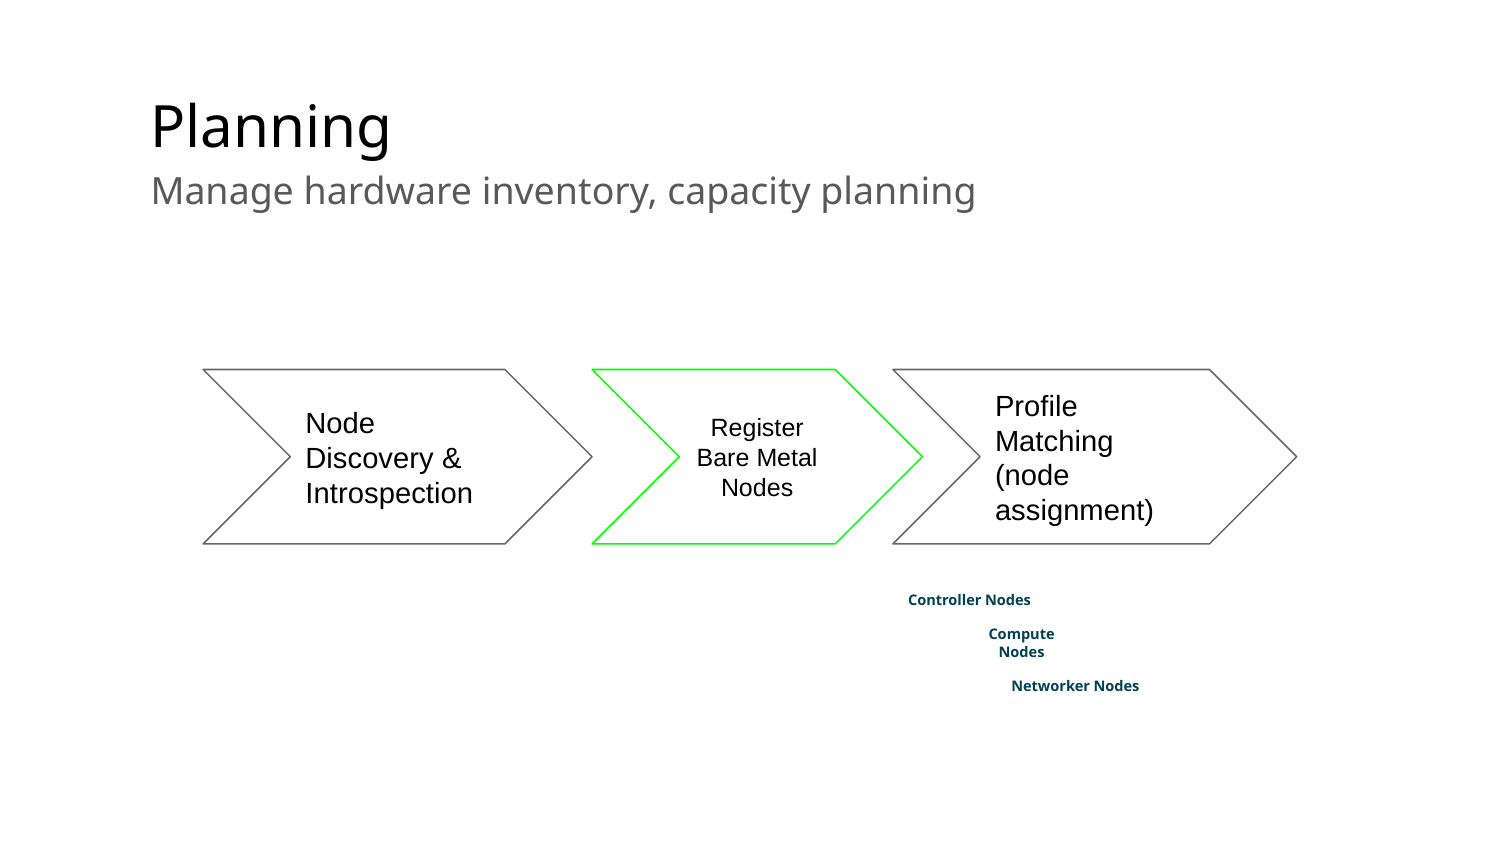

# Planning
Manage hardware inventory, capacity planning
Node Discovery & Introspection
Register Bare Metal Nodes
Profile Matching (node assignment)
Controller Nodes
Compute Nodes
Networker Nodes